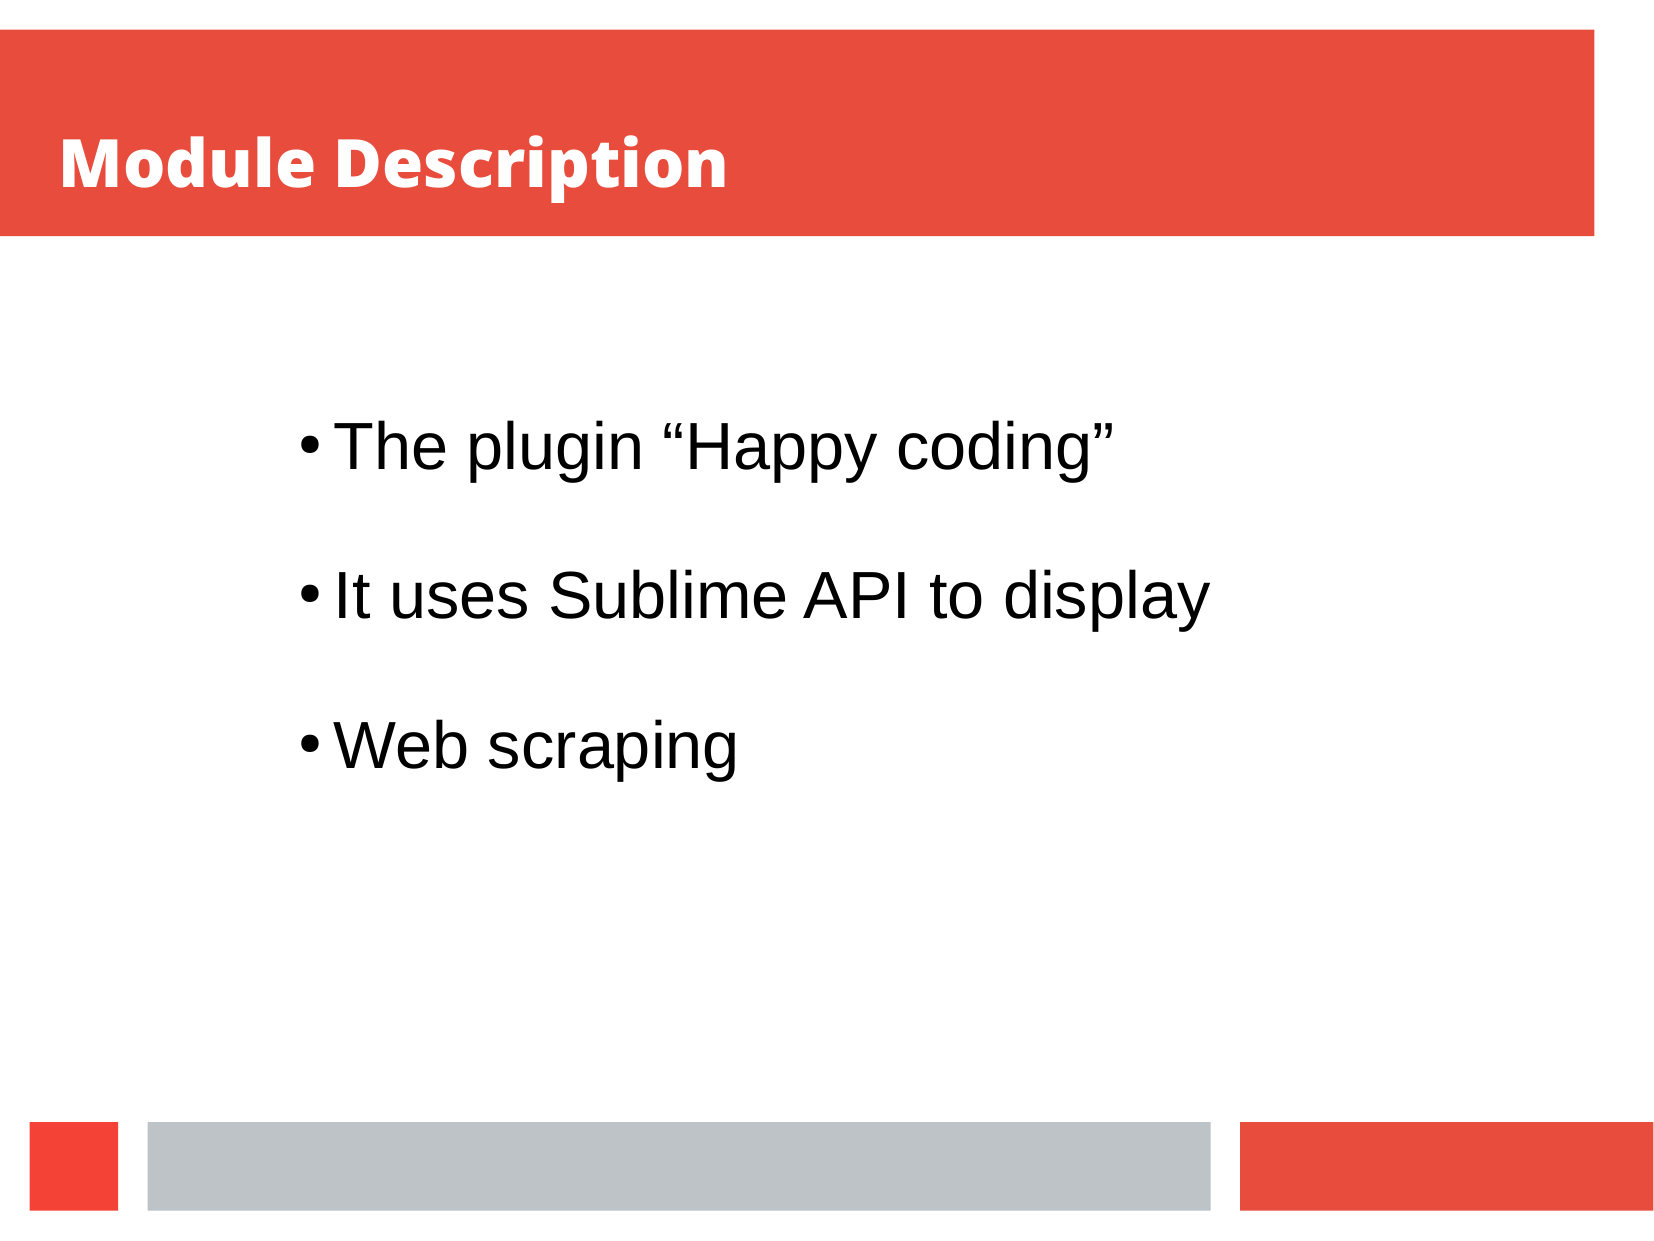

# Module Description
The plugin “Happy coding”
It uses Sublime API to display
Web scraping